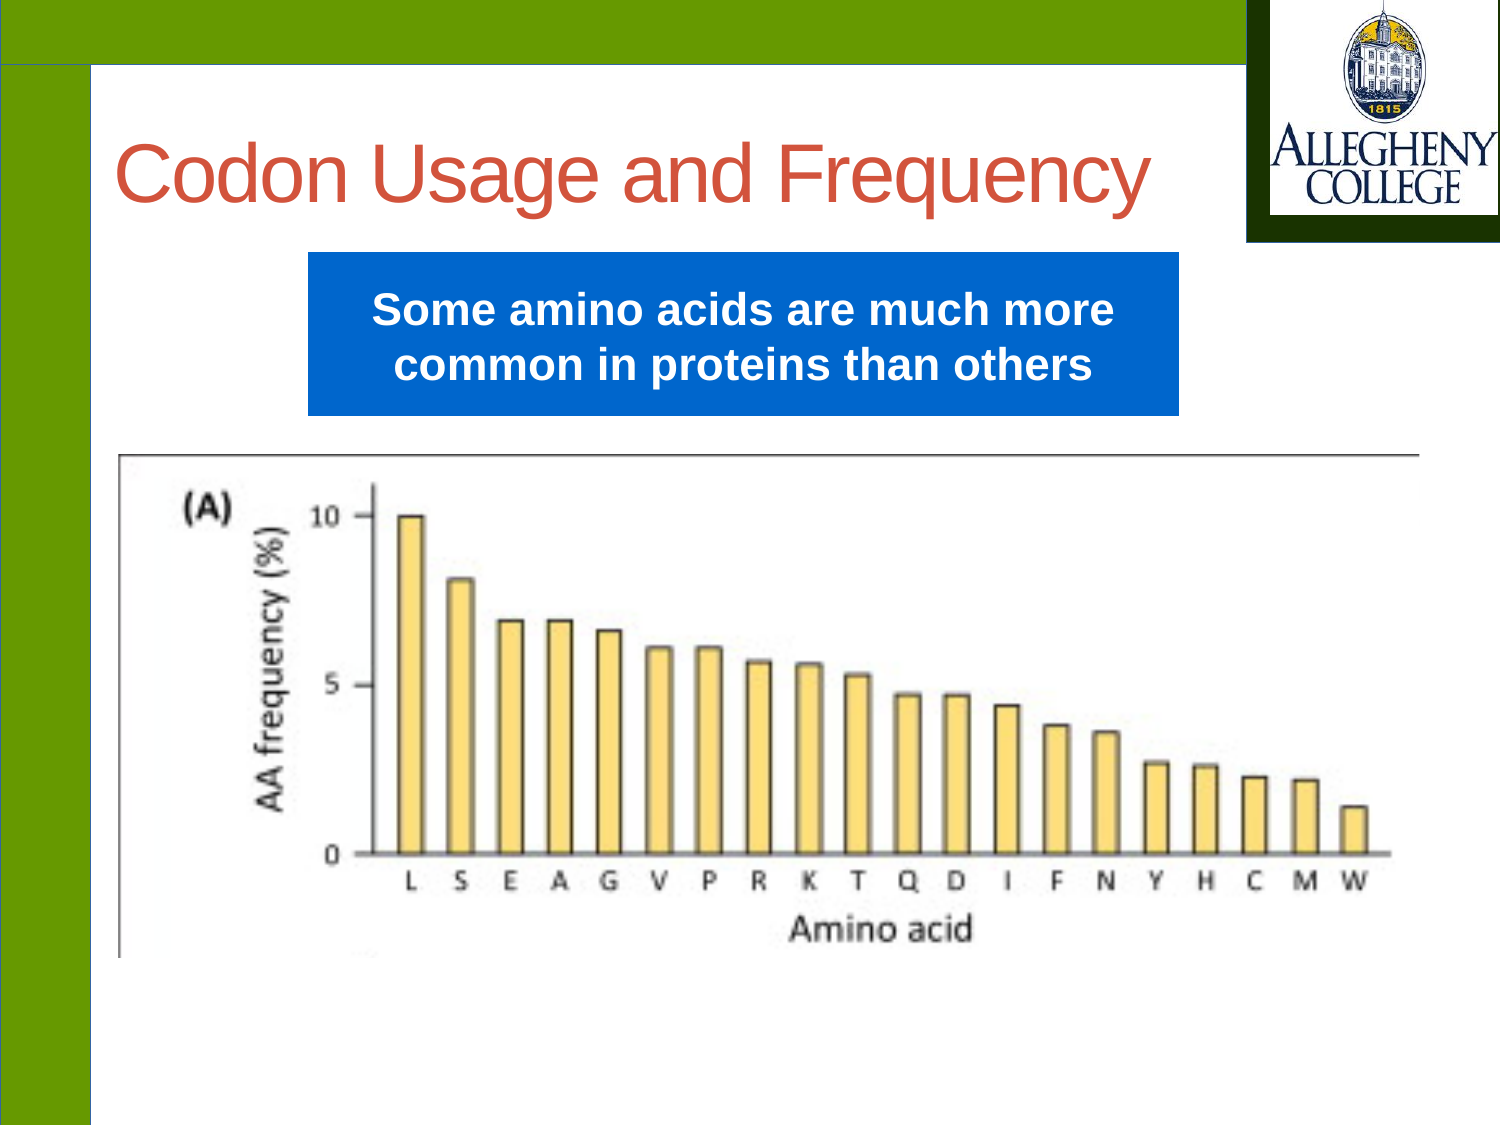

# Codon Usage and Frequency
Some amino acids are much more common in proteins than others